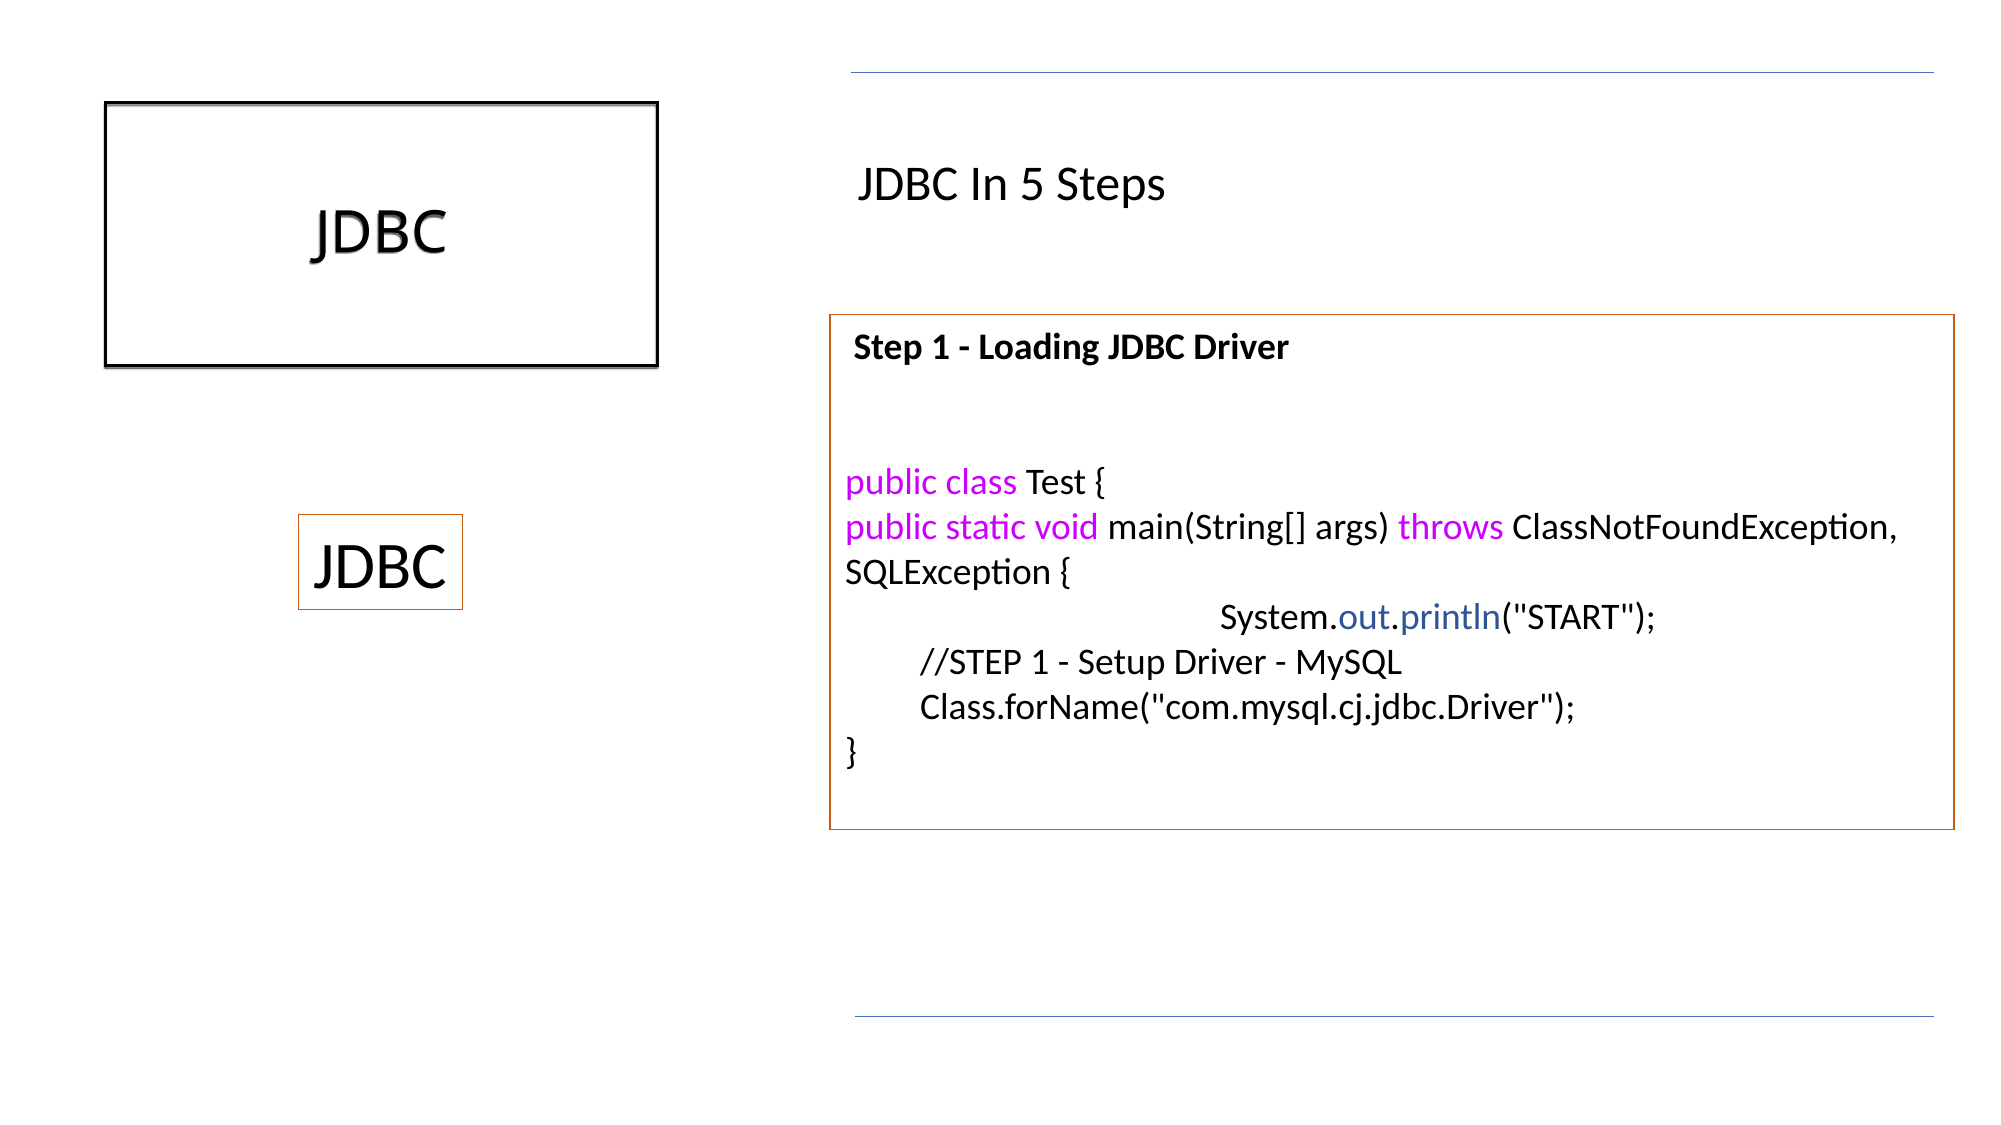

# JDBC
JDBC In 5 Steps
 Step 1 - Loading JDBC Driver
public class Test {
public static void main(String[] args) throws ClassNotFoundException, SQLException {
					System.out.println("START");
	//STEP 1 - Setup Driver - MySQL
	Class.forName("com.mysql.cj.jdbc.Driver");
}
JDBC